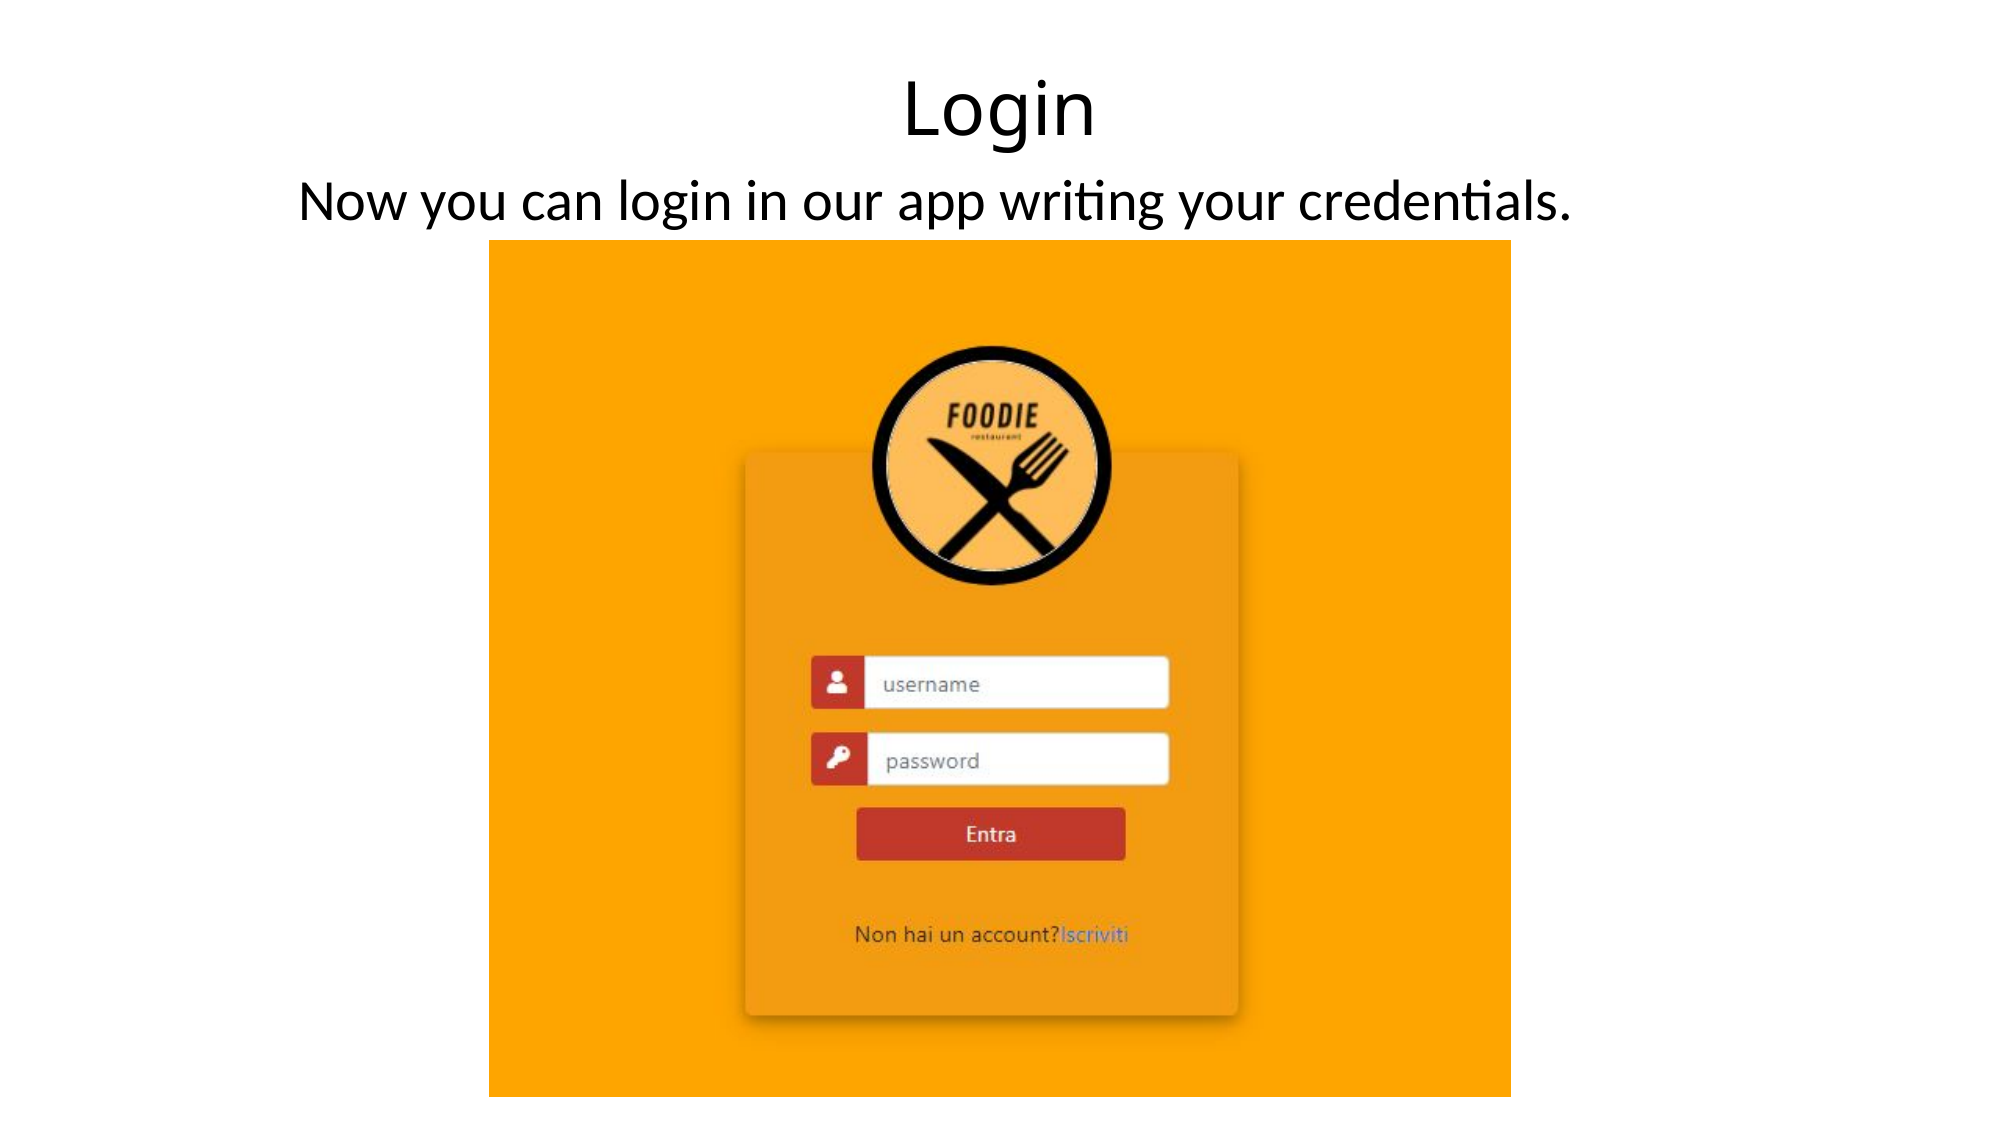

# Login
 Now you can login in our app writing your credentials.